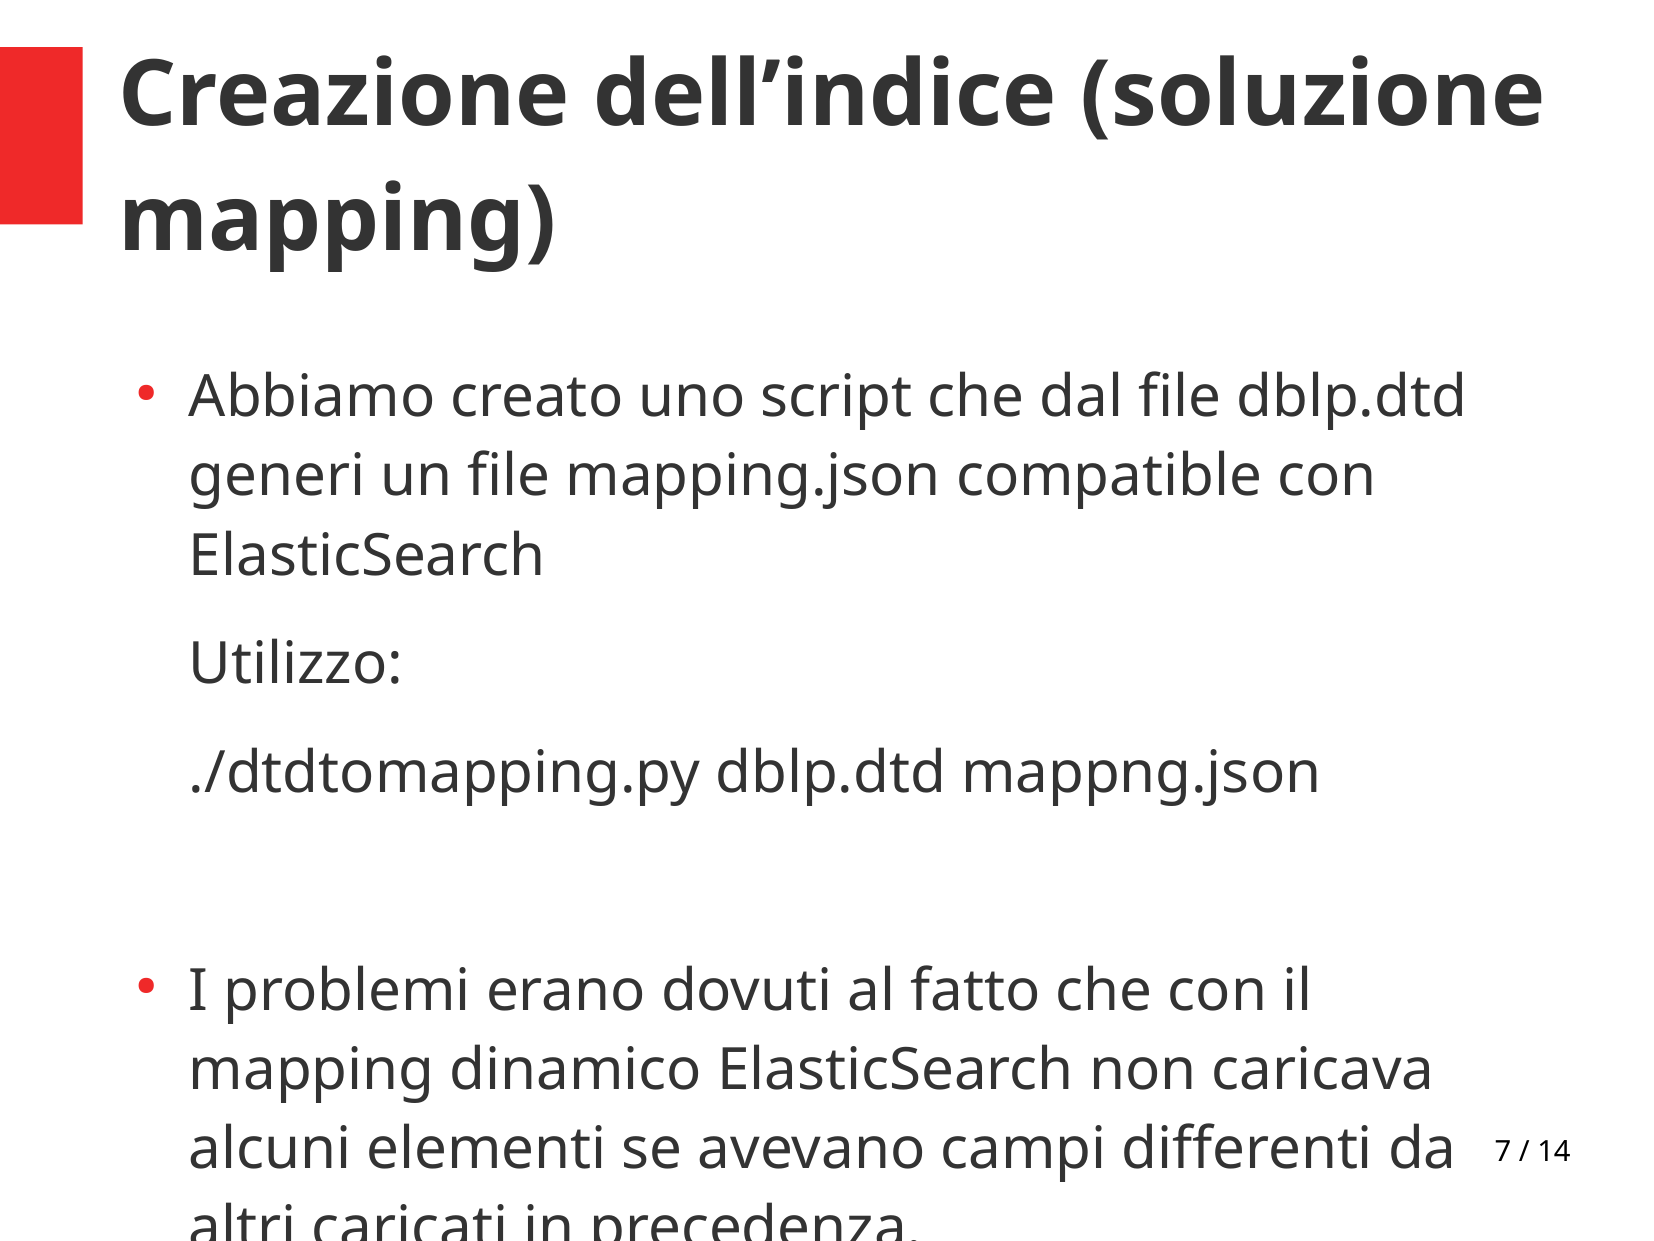

# Creazione dell’indice (soluzione mapping)
Abbiamo creato uno script che dal file dblp.dtd generi un file mapping.json compatible con ElasticSearch
Utilizzo:
./dtdtomapping.py dblp.dtd mappng.json
I problemi erano dovuti al fatto che con il mapping dinamico ElasticSearch non caricava alcuni elementi se avevano campi differenti da altri caricati in precedenza.
7